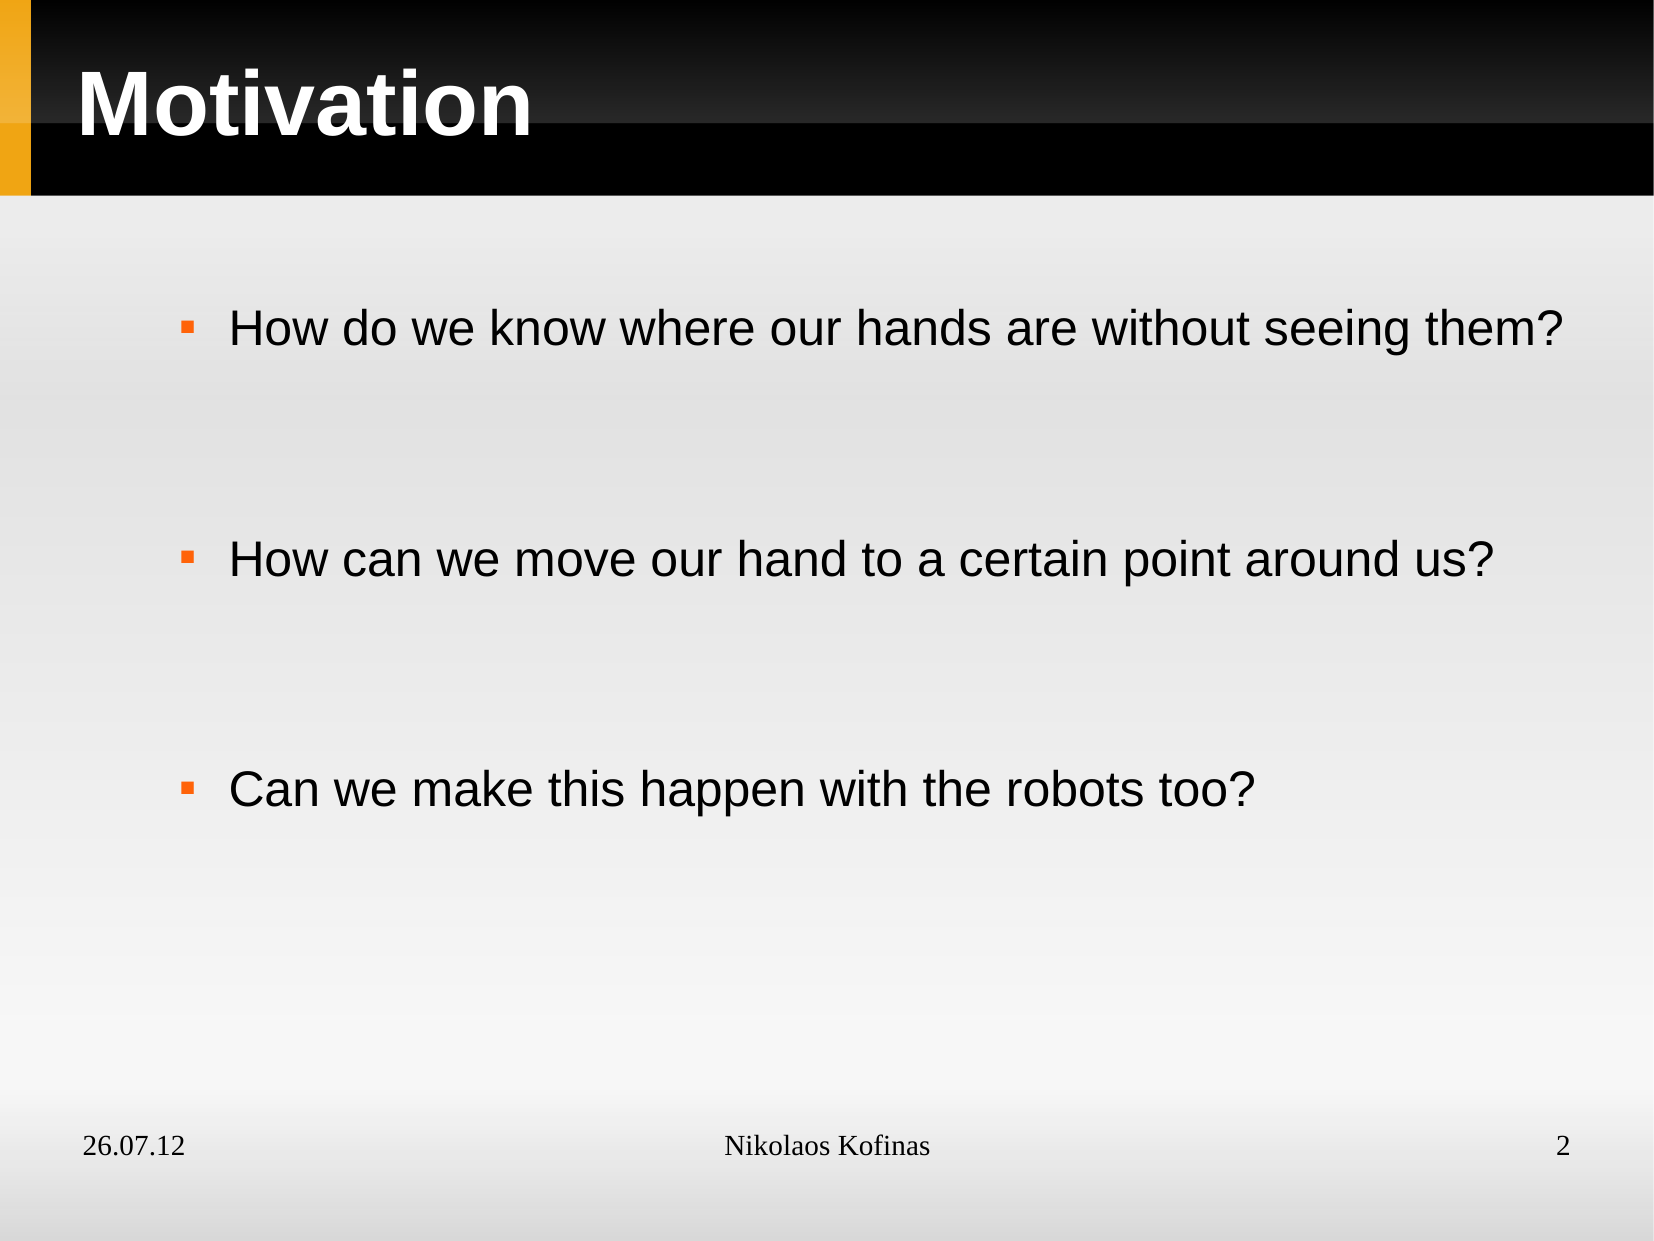

# Motivation
How do we know where our hands are without seeing them?
How can we move our hand to a certain point around us?
Can we make this happen with the robots too?
26.07.12
Νικόλαος Κοφινάς
2